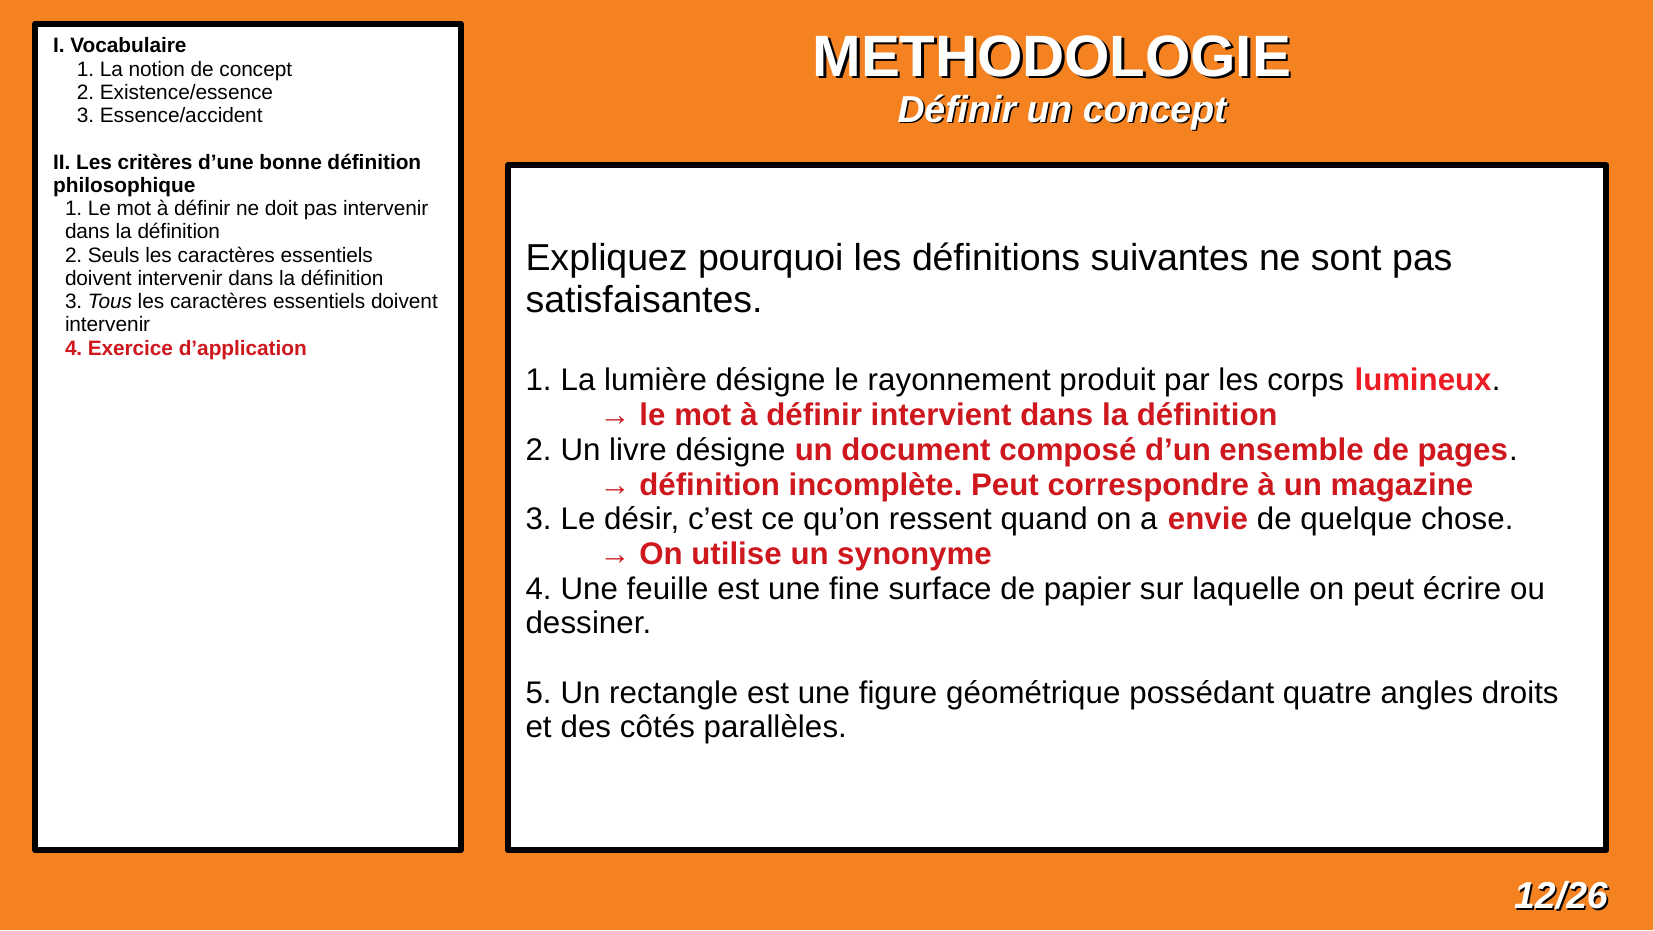

METHODOLOGIE
 Définir un concept
I. Vocabulaire
1. La notion de concept
2. Existence/essence
3. Essence/accident
II. Les critères d’une bonne définition philosophique
1. Le mot à définir ne doit pas intervenir dans la définition
2. Seuls les caractères essentiels doivent intervenir dans la définition
3. Tous les caractères essentiels doivent intervenir
4. Exercice d’application
Expliquez pourquoi les définitions suivantes ne sont pas satisfaisantes.
1. La lumière désigne le rayonnement produit par les corps lumineux.
	→ le mot à définir intervient dans la définition
2. Un livre désigne un document composé d’un ensemble de pages.
	→ définition incomplète. Peut correspondre à un magazine
3. Le désir, c’est ce qu’on ressent quand on a envie de quelque chose.
	→ On utilise un synonyme
4. Une feuille est une fine surface de papier sur laquelle on peut écrire ou dessiner.
5. Un rectangle est une figure géométrique possédant quatre angles droits et des côtés parallèles.